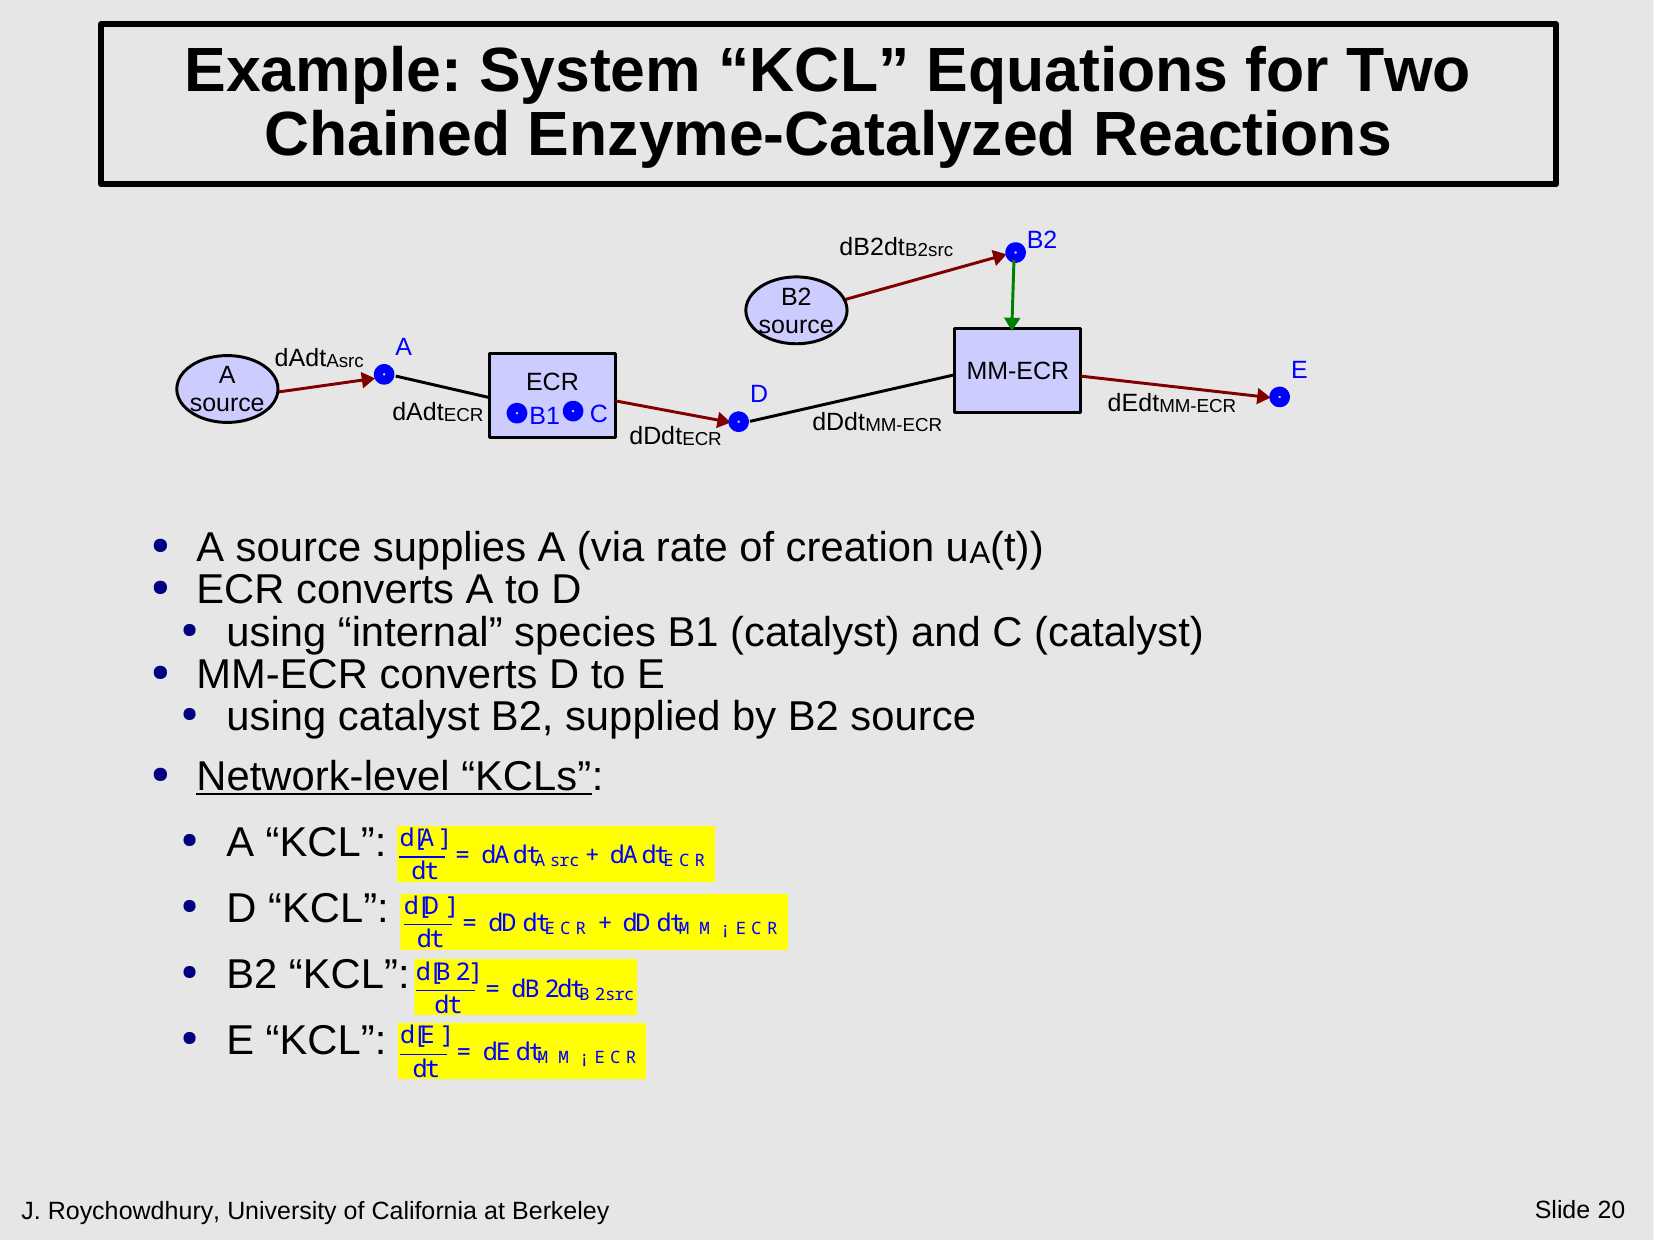

# Example: System “KCL” Equations for Two Chained Enzyme-Catalyzed Reactions
B2
dB2dtB2src
B2
source
MM-ECR
dEdtMM-ECR
dDdtMM-ECR
A
dAdtAsrc
A
source
ECR
dAdtECR
C
B1
dDdtECR
E
D
A source supplies A (via rate of creation uA(t))
ECR converts A to D
using “internal” species B1 (catalyst) and C (catalyst)
MM-ECR converts D to E
using catalyst B2, supplied by B2 source
Network-level “KCLs”:
A “KCL”:
D “KCL”:
B2 “KCL”:
E “KCL”: